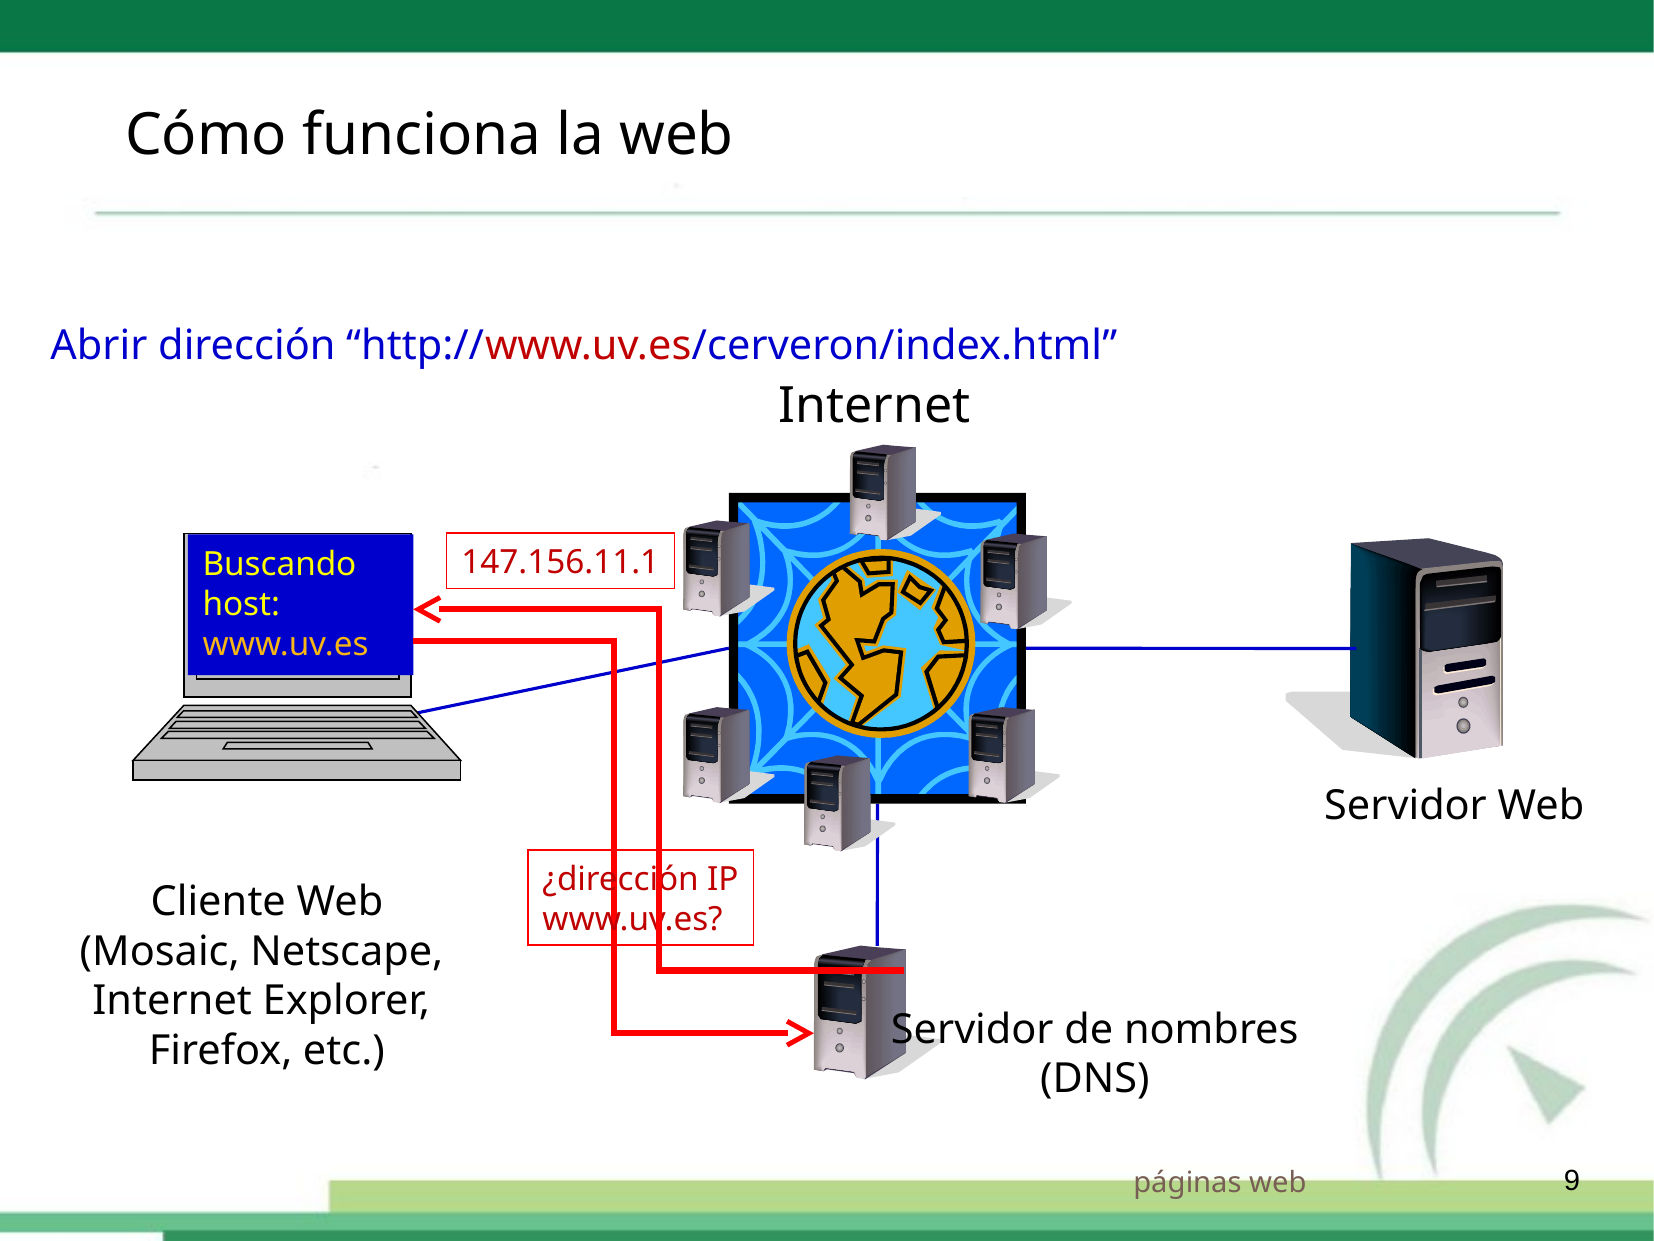

# Cómo funciona la web
Abrir dirección “http://www.uv.es/cerveron/index.html”
Internet
147.156.11.1
Buscando host:
www.uv.es
¿dirección IP
www.uv.es?
Servidor Web
Cliente Web
(Mosaic, Netscape,
Internet Explorer,
Firefox, etc.)
Servidor de nombres
(DNS)
páginas web